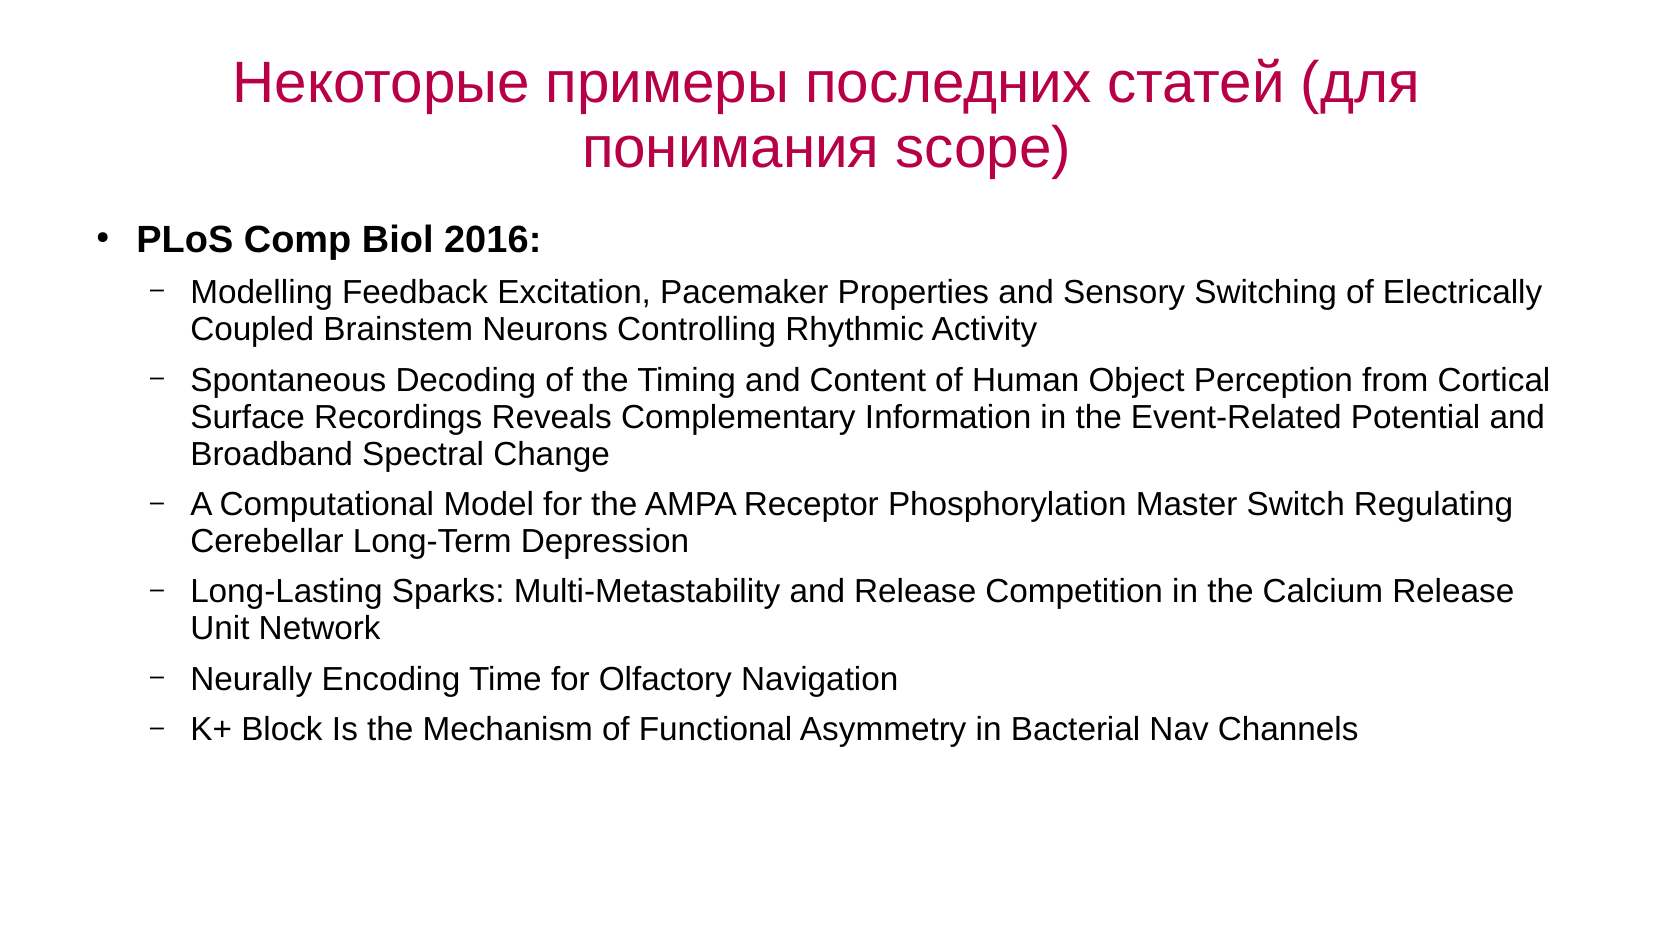

# Некоторые примеры последних статей (для понимания scope)
PLoS Comp Biol 2016:
Modelling Feedback Excitation, Pacemaker Properties and Sensory Switching of Electrically Coupled Brainstem Neurons Controlling Rhythmic Activity
Spontaneous Decoding of the Timing and Content of Human Object Perception from Cortical Surface Recordings Reveals Complementary Information in the Event-Related Potential and Broadband Spectral Change
A Computational Model for the AMPA Receptor Phosphorylation Master Switch Regulating Cerebellar Long-Term Depression
Long-Lasting Sparks: Multi-Metastability and Release Competition in the Calcium Release Unit Network
Neurally Encoding Time for Olfactory Navigation
K+ Block Is the Mechanism of Functional Asymmetry in Bacterial Nav Channels